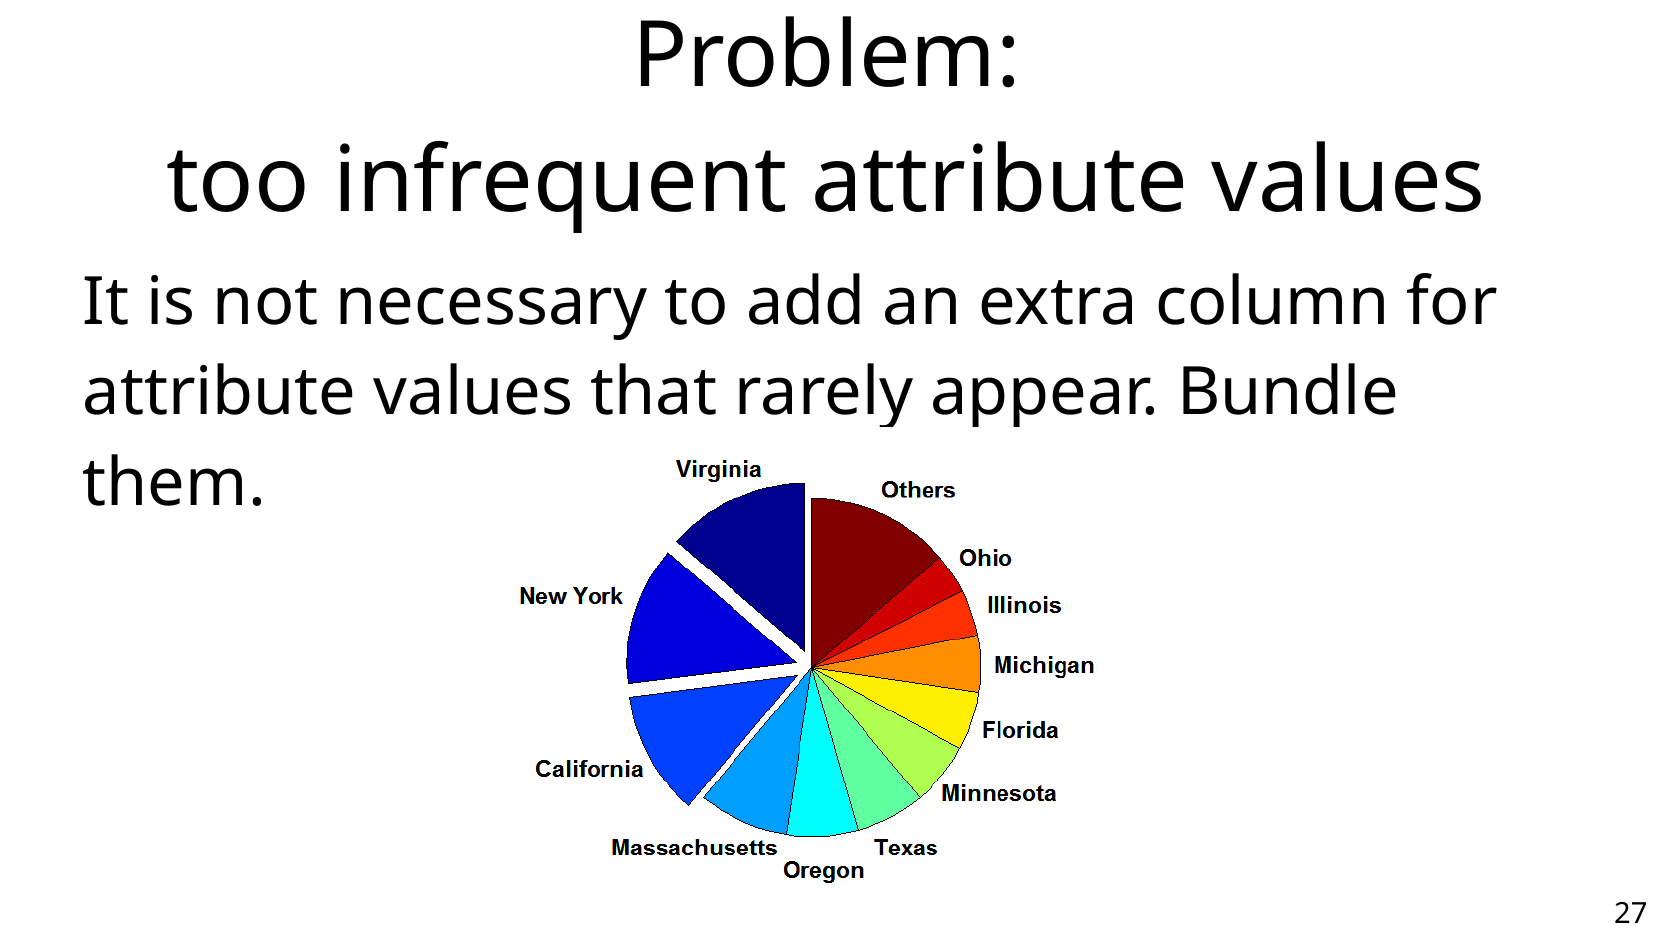

# Problem: too infrequent attribute values
It is not necessary to add an extra column for attribute values that rarely appear. Bundle them.
27